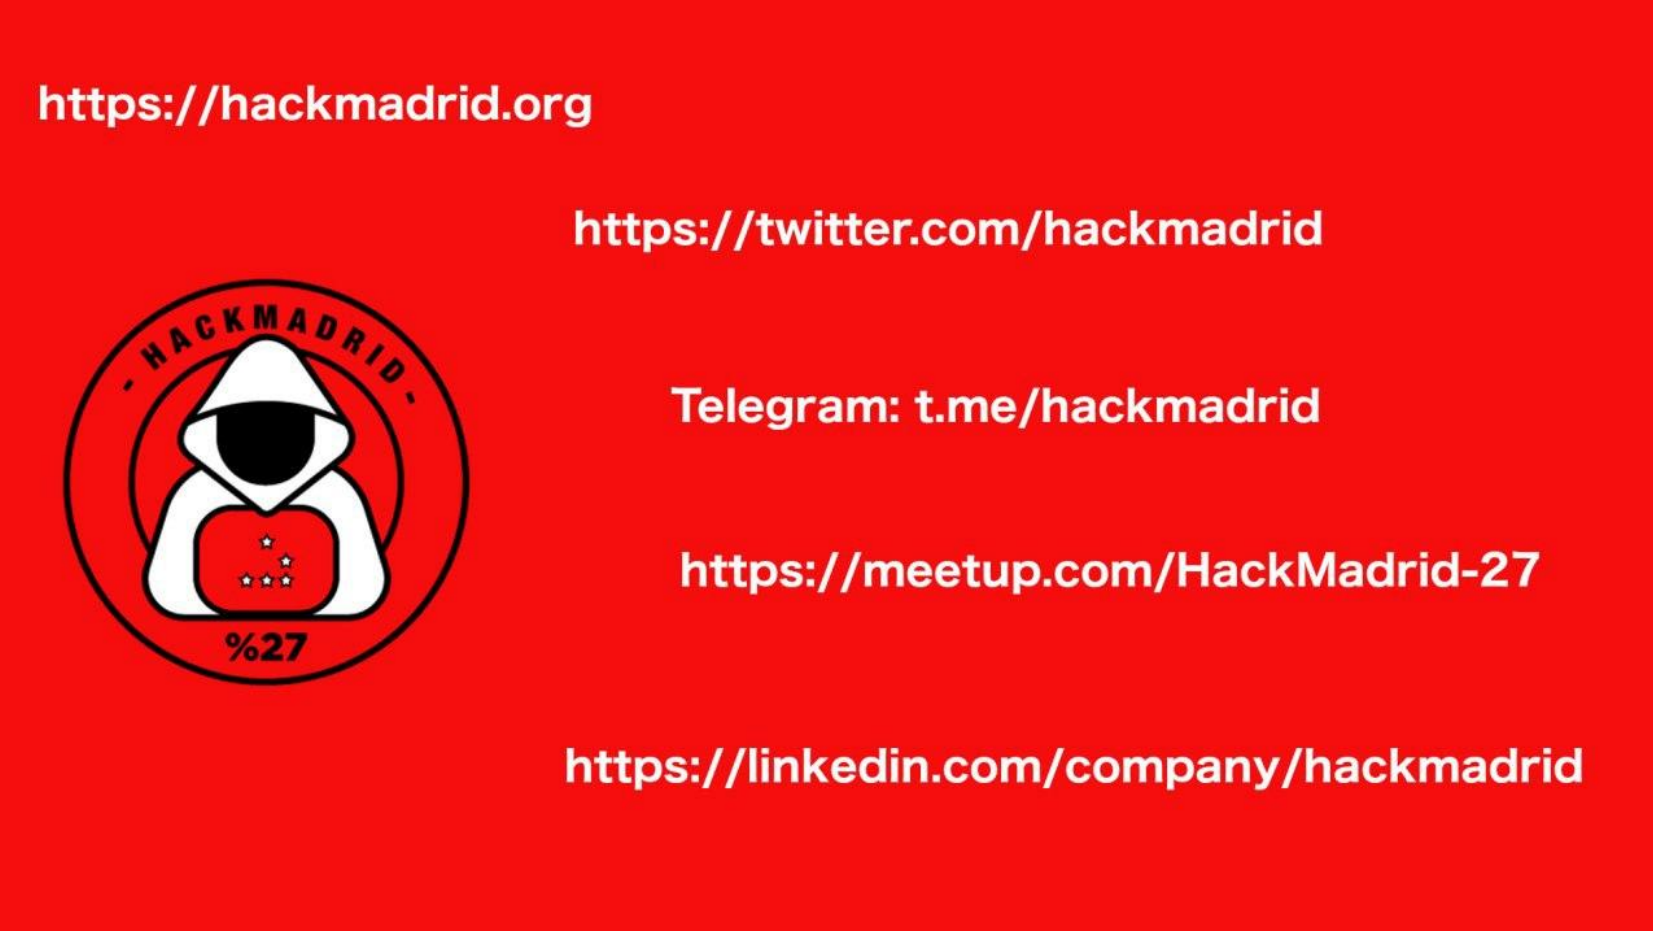

#
Especial gracias a todas las personas que perticipan en esta comunidad!